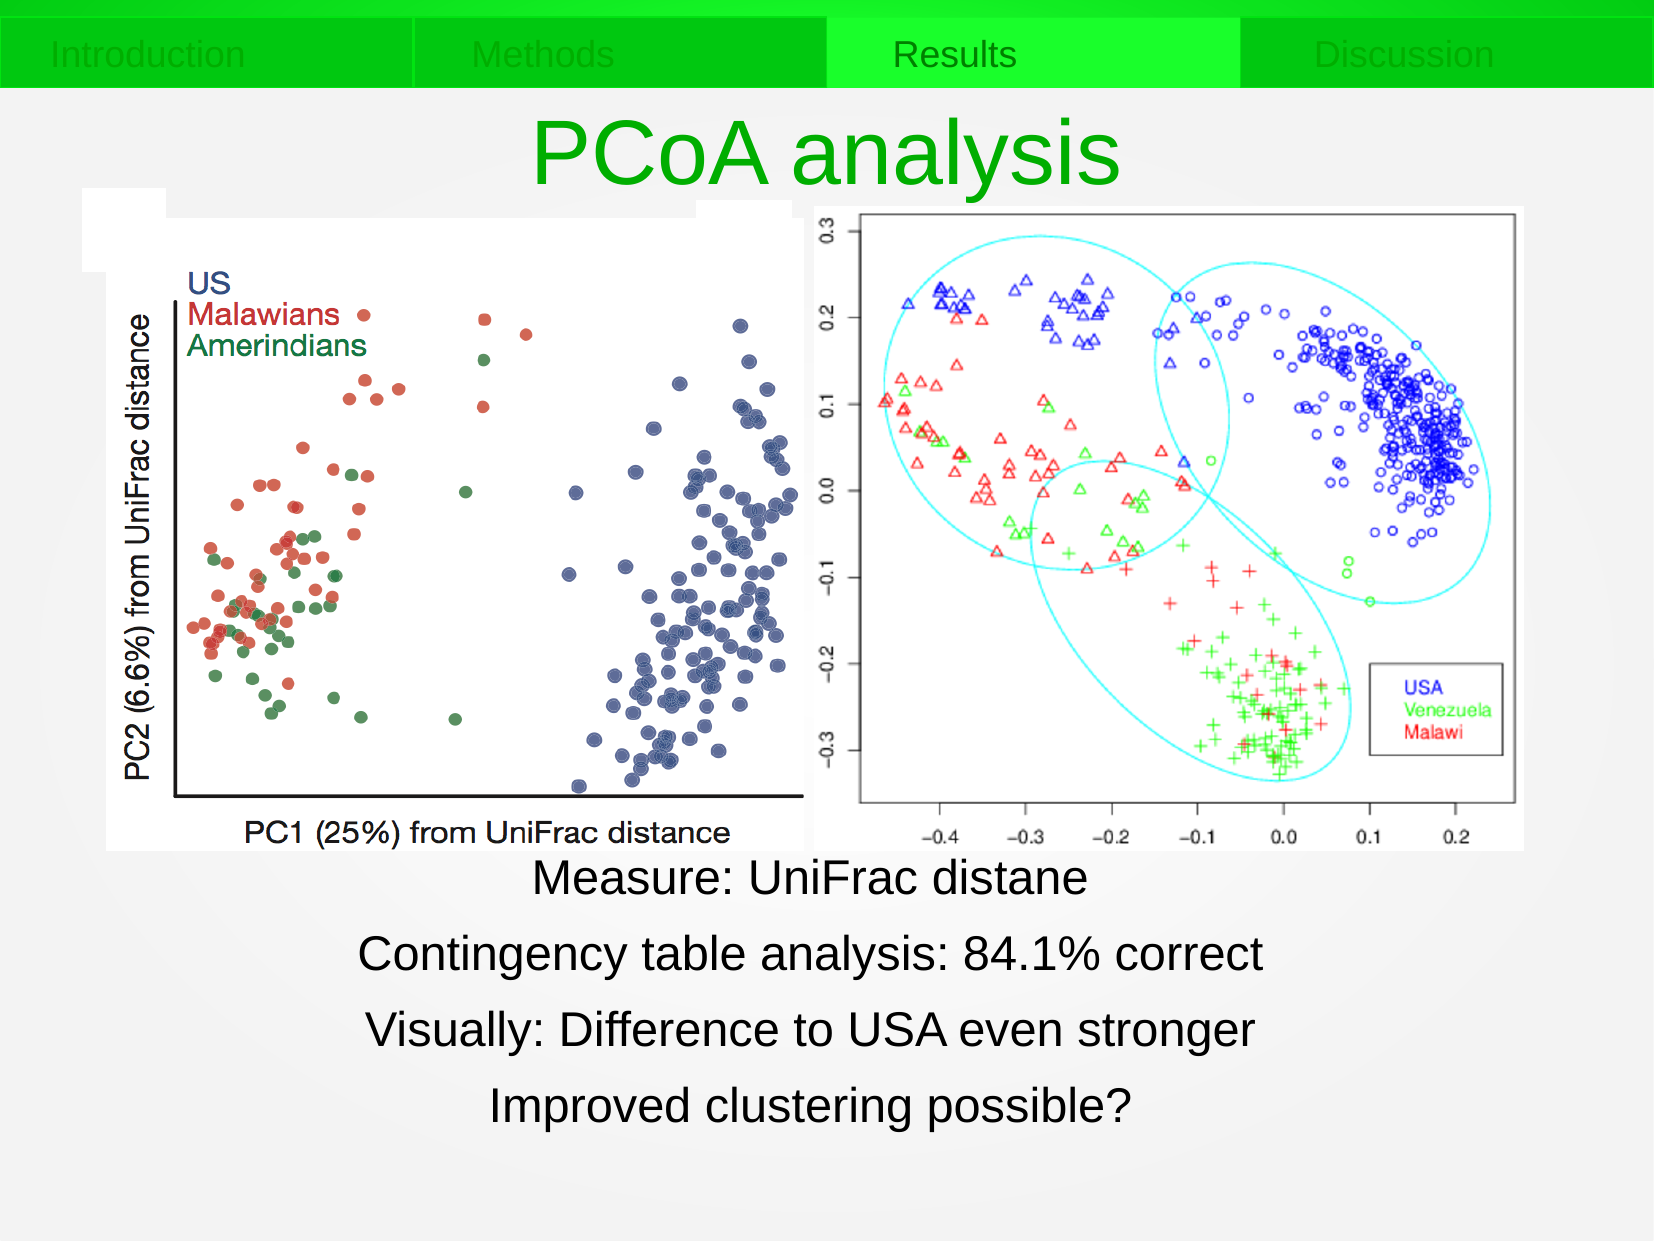

Introduction
Methods
Results
Discussion
# PCoA analysis
Measure: UniFrac distane
Contingency table analysis: 84.1% correct
Visually: Difference to USA even stronger
Improved clustering possible?